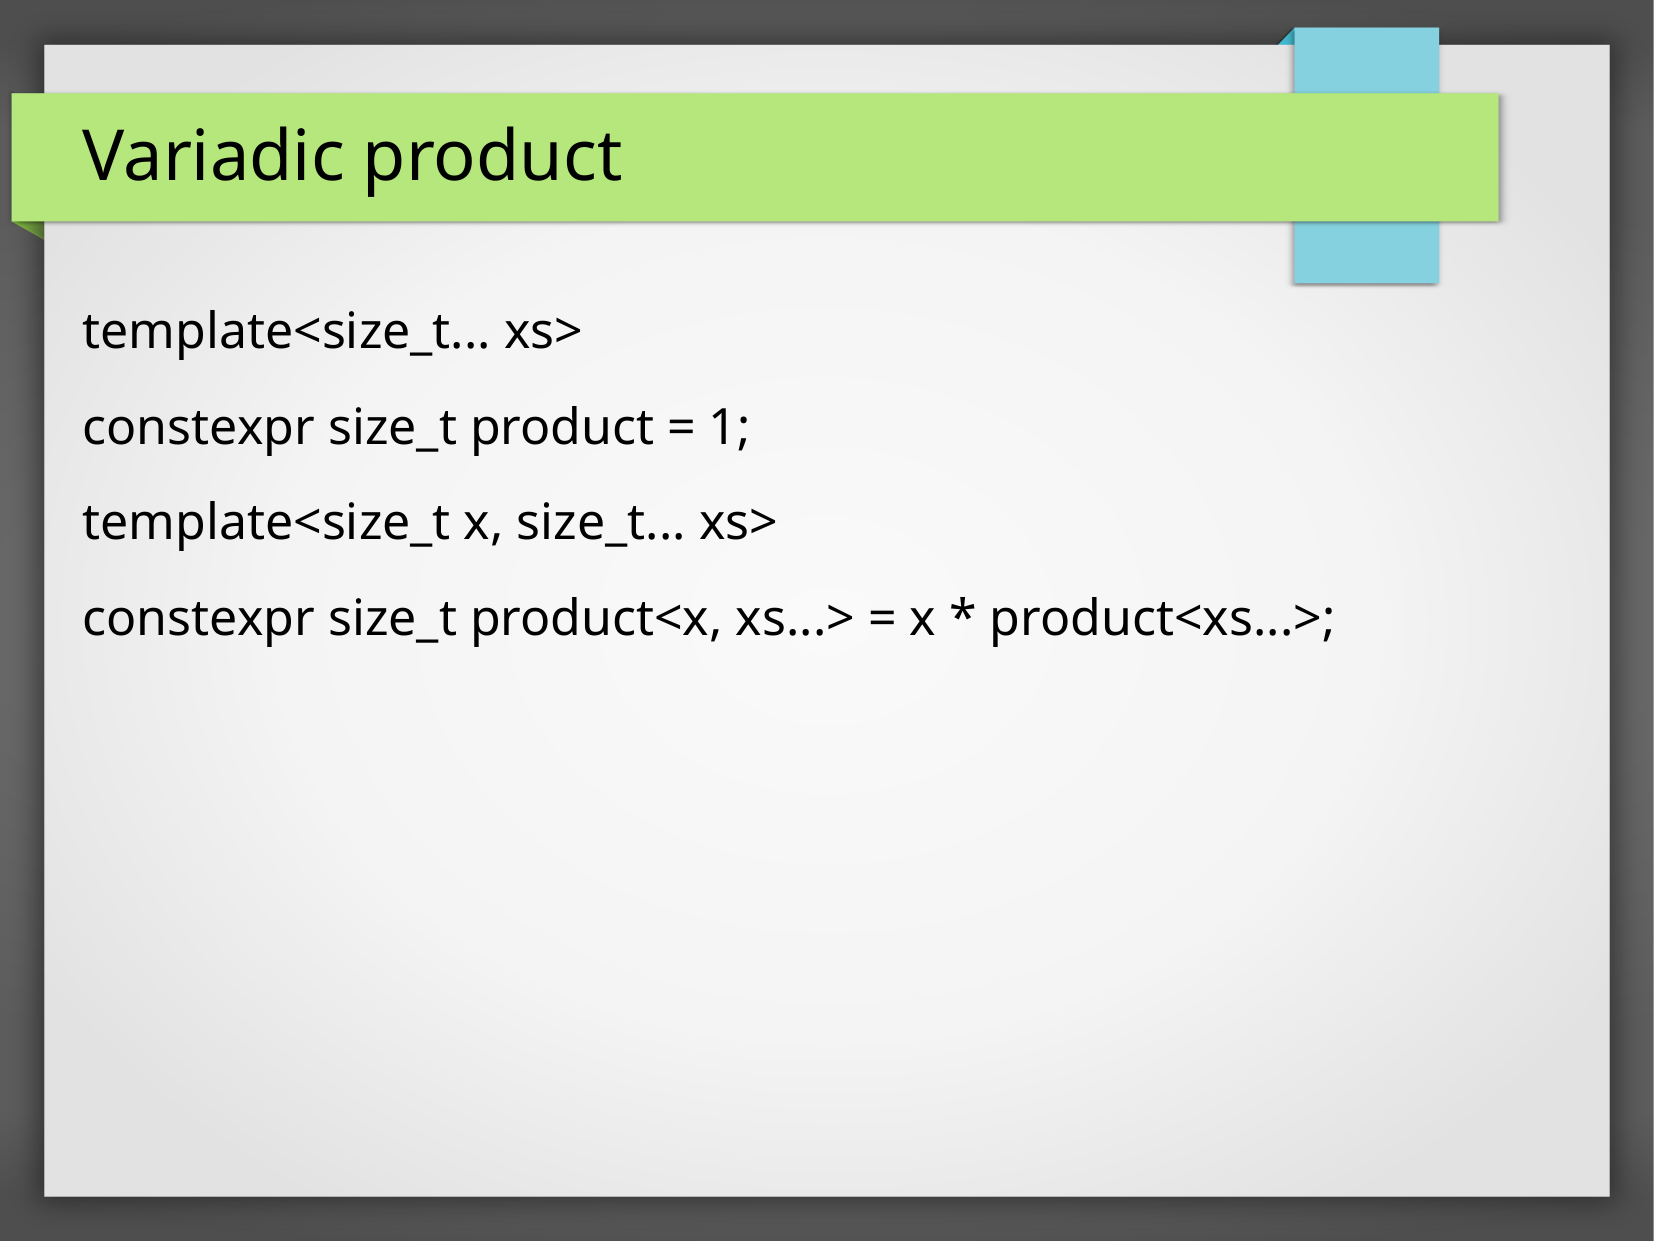

# Variadic product
template<size_t... xs>
constexpr size_t product = 1;
template<size_t x, size_t... xs>
constexpr size_t product<x, xs...> = x * product<xs...>;